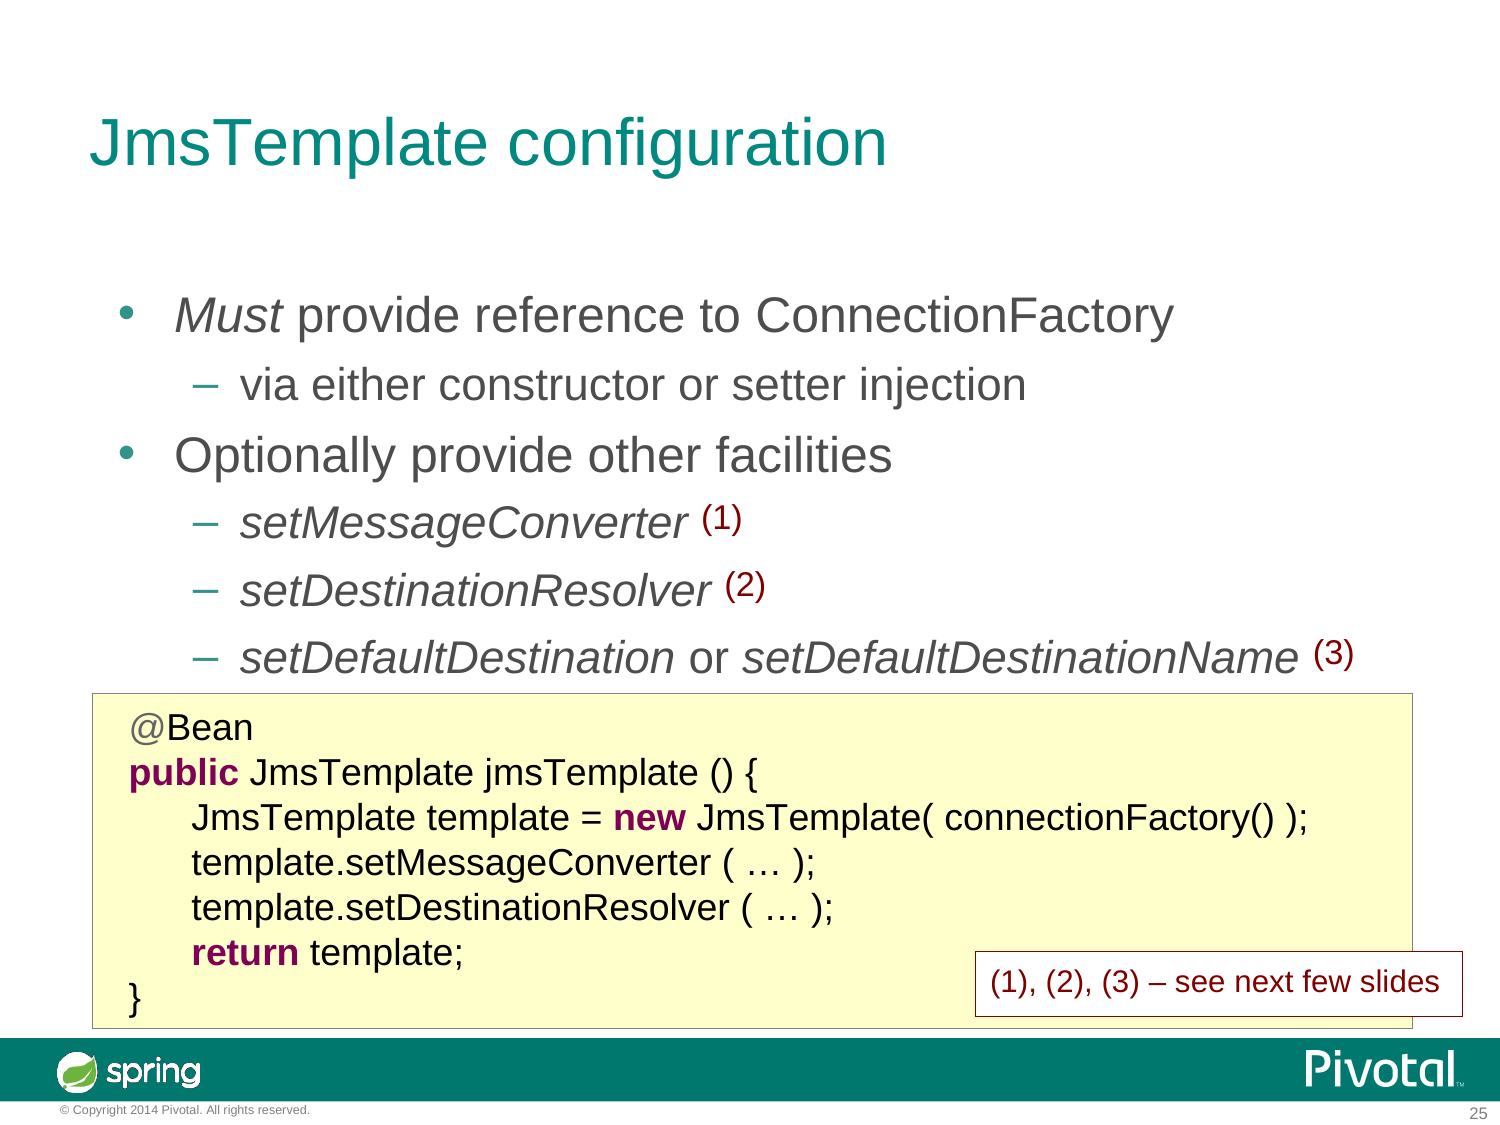

# JmsTemplate configuration
Must provide reference to ConnectionFactory
via either constructor or setter injection
Optionally provide other facilities
setMessageConverter (1)
setDestinationResolver (2)
setDefaultDestination or setDefaultDestinationName (3)
 @Bean
 public JmsTemplate jmsTemplate () {
 JmsTemplate template = new JmsTemplate( connectionFactory() );
 template.setMessageConverter ( … );
 template.setDestinationResolver ( … );
 return template;
 }
(1), (2), (3) – see next few slides